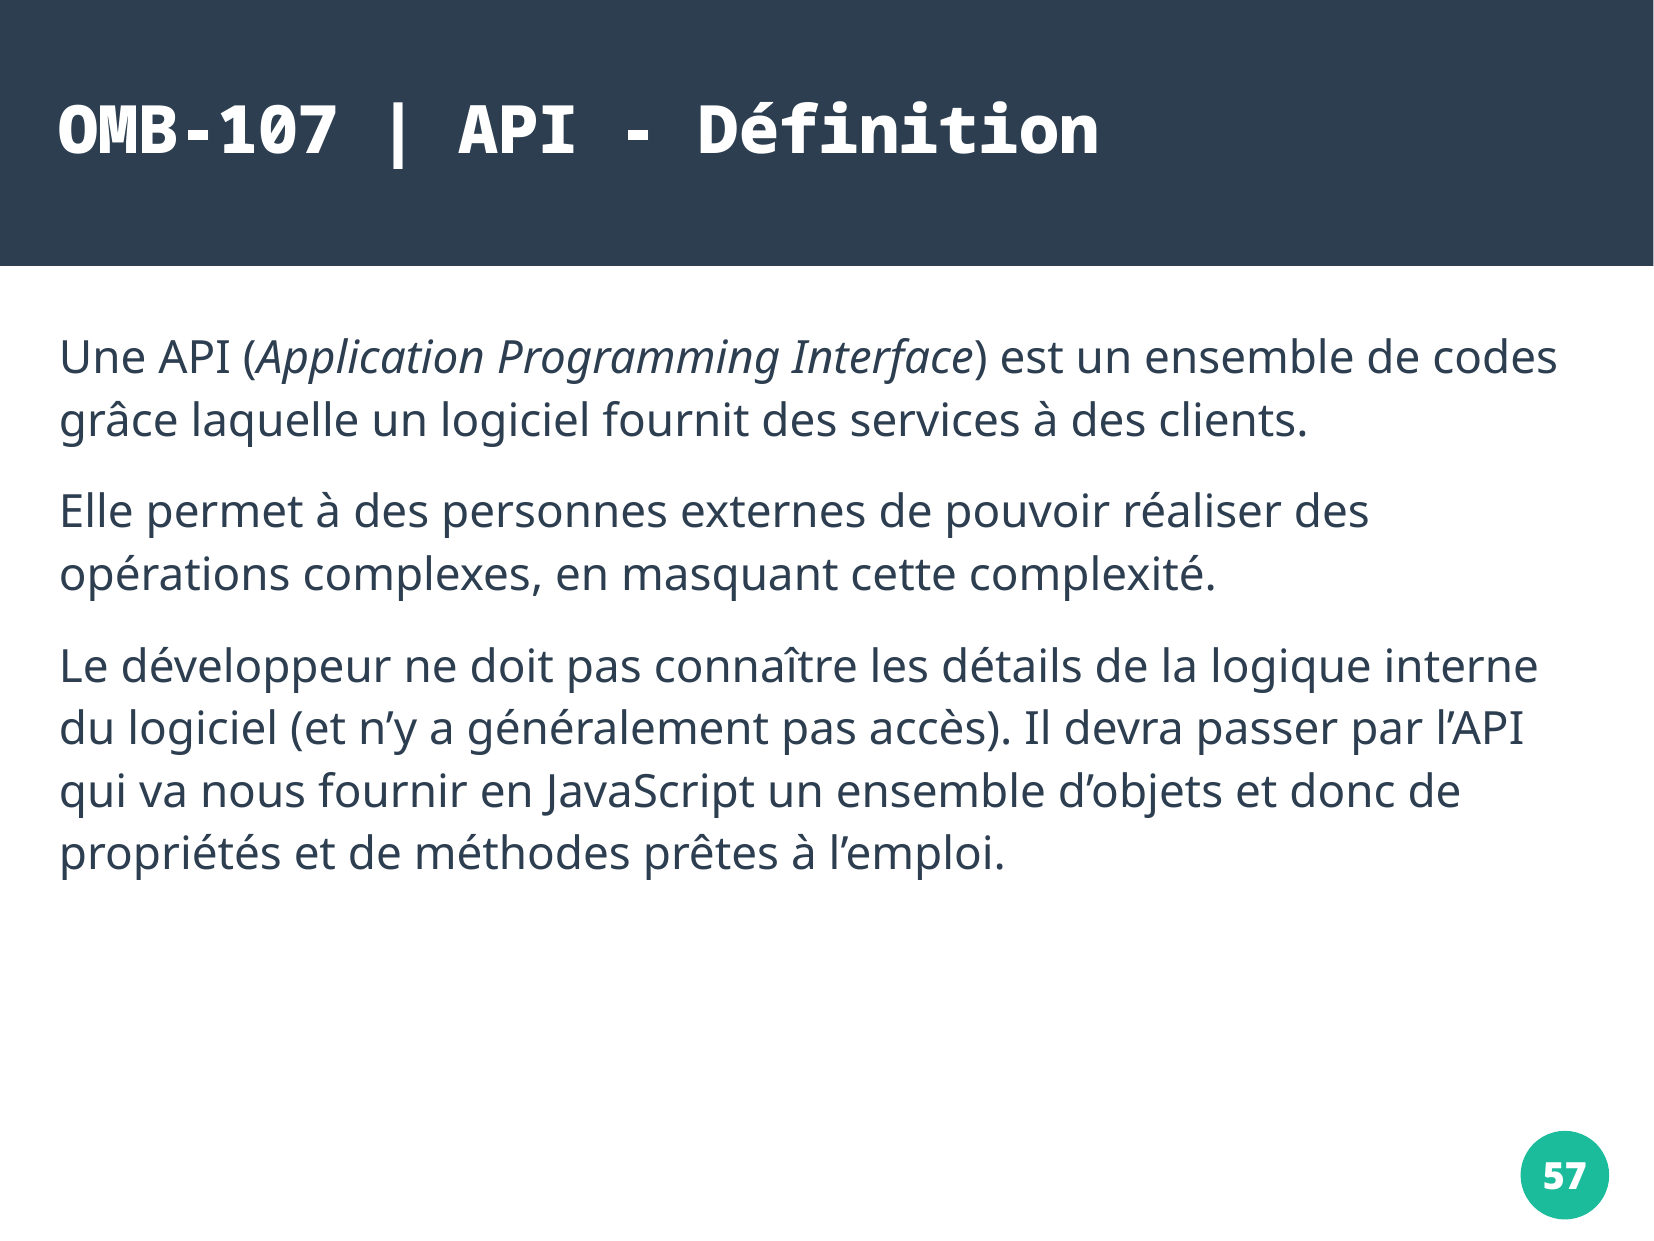

# OMB-107 | API - Définition
Une API (Application Programming Interface) est un ensemble de codes grâce laquelle un logiciel fournit des services à des clients.
Elle permet à des personnes externes de pouvoir réaliser des opérations complexes, en masquant cette complexité.
Le développeur ne doit pas connaître les détails de la logique interne du logiciel (et n’y a généralement pas accès). Il devra passer par l’API qui va nous fournir en JavaScript un ensemble d’objets et donc de propriétés et de méthodes prêtes à l’emploi.
57